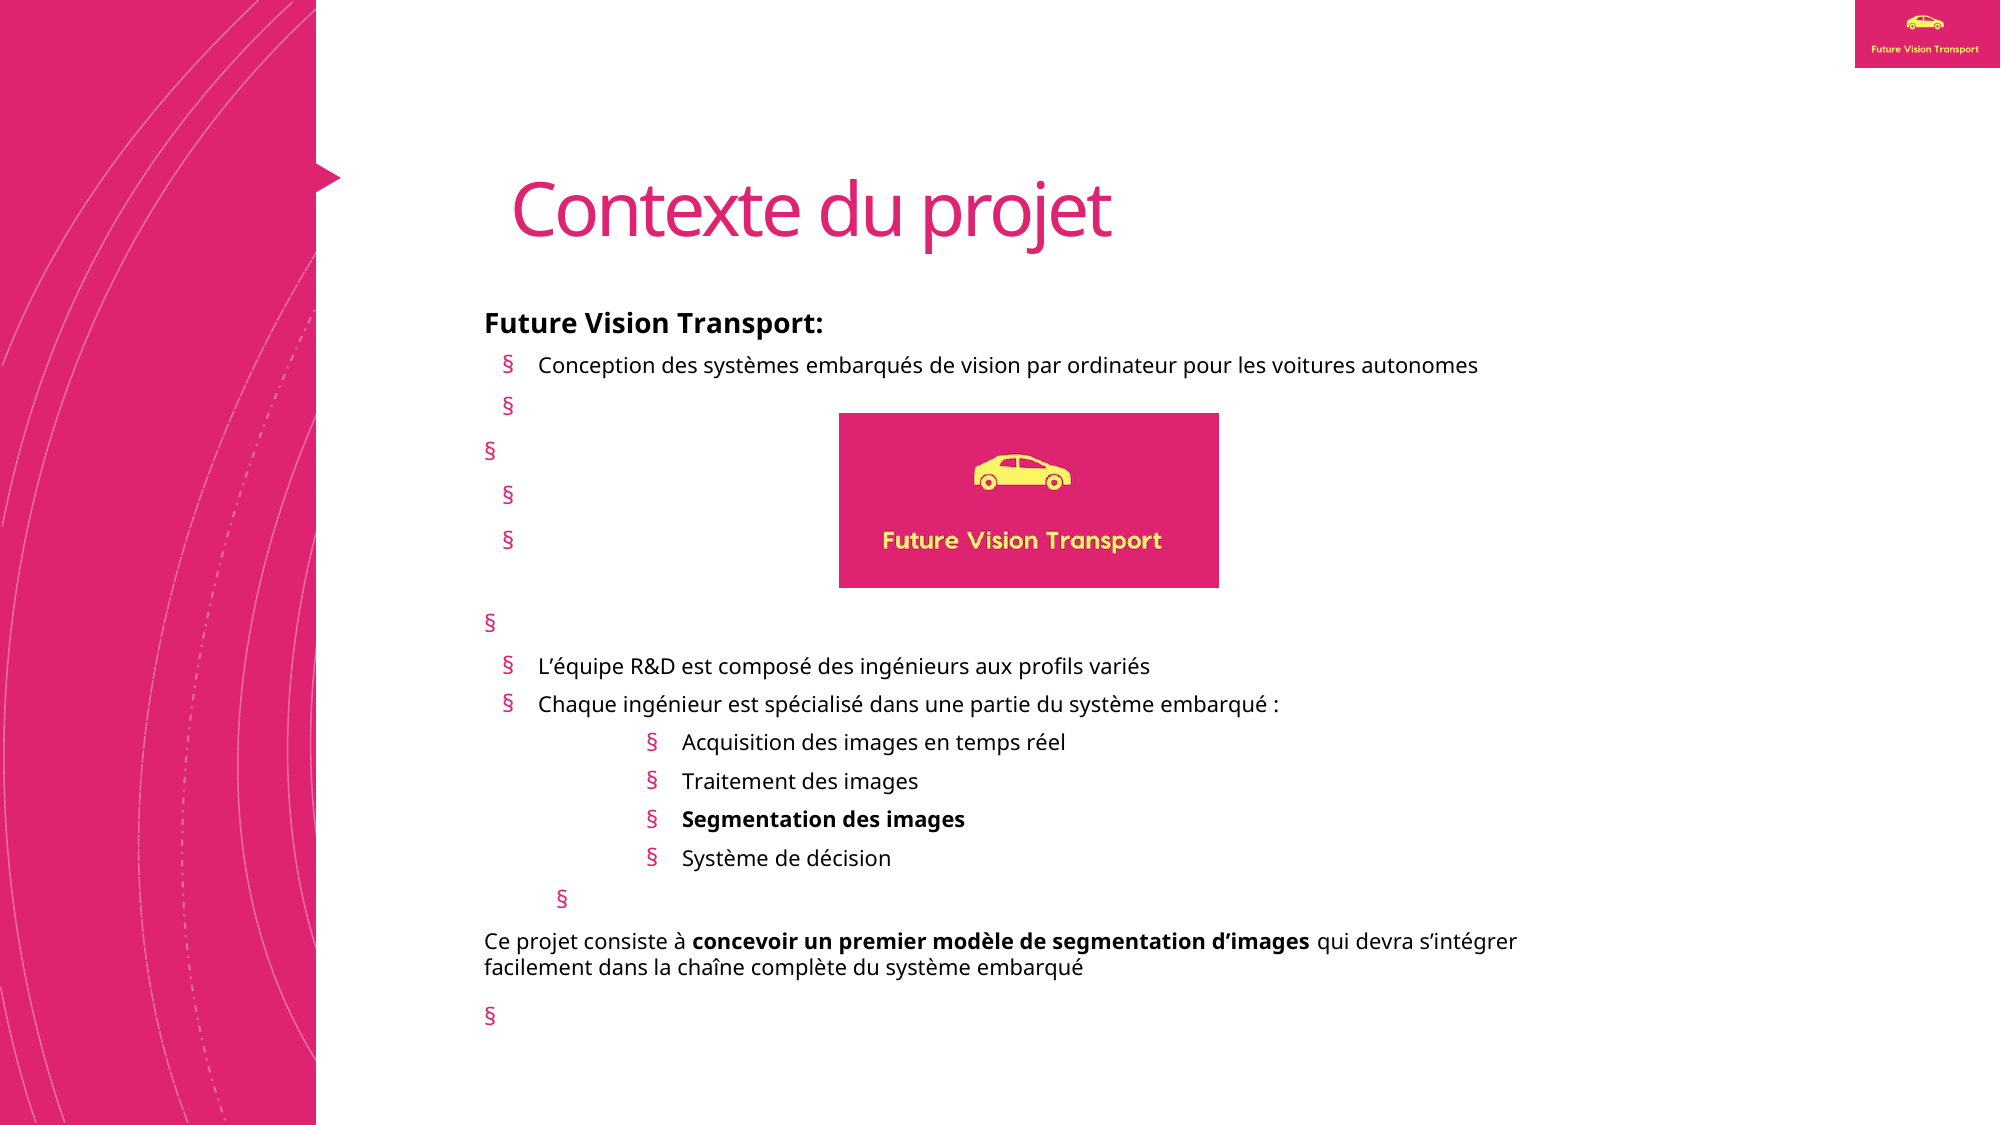

# Contexte du projet
Future Vision Transport:
Conception des systèmes embarqués de vision par ordinateur pour les voitures autonomes
L’équipe R&D est composé des ingénieurs aux profils variés
Chaque ingénieur est spécialisé dans une partie du système embarqué :
Acquisition des images en temps réel
Traitement des images
Segmentation des images
Système de décision
Ce projet consiste à concevoir un premier modèle de segmentation d’images qui devra s’intégrer facilement dans la chaîne complète du système embarqué